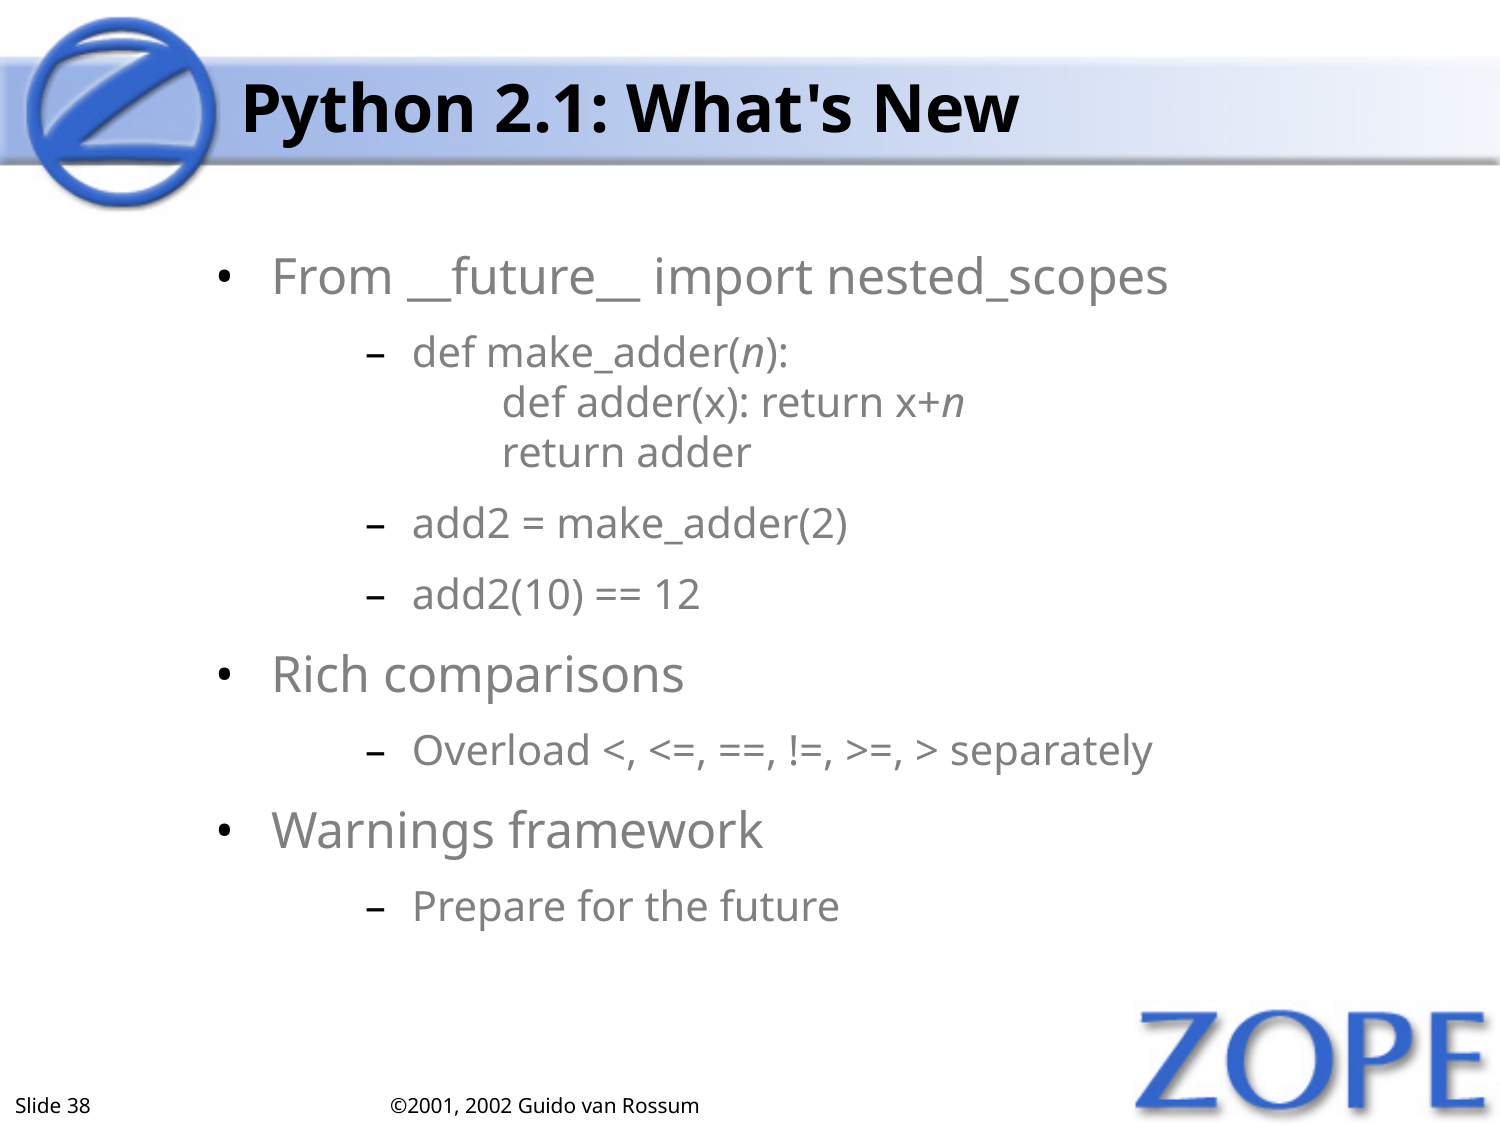

# Python 2.1: What's New
From __future__ import nested_scopes
def make_adder(n):
 def adder(x): return x+n
 return adder
add2 = make_adder(2)
add2(10) == 12
Rich comparisons
Overload <, <=, ==, !=, >=, > separately
Warnings framework
Prepare for the future